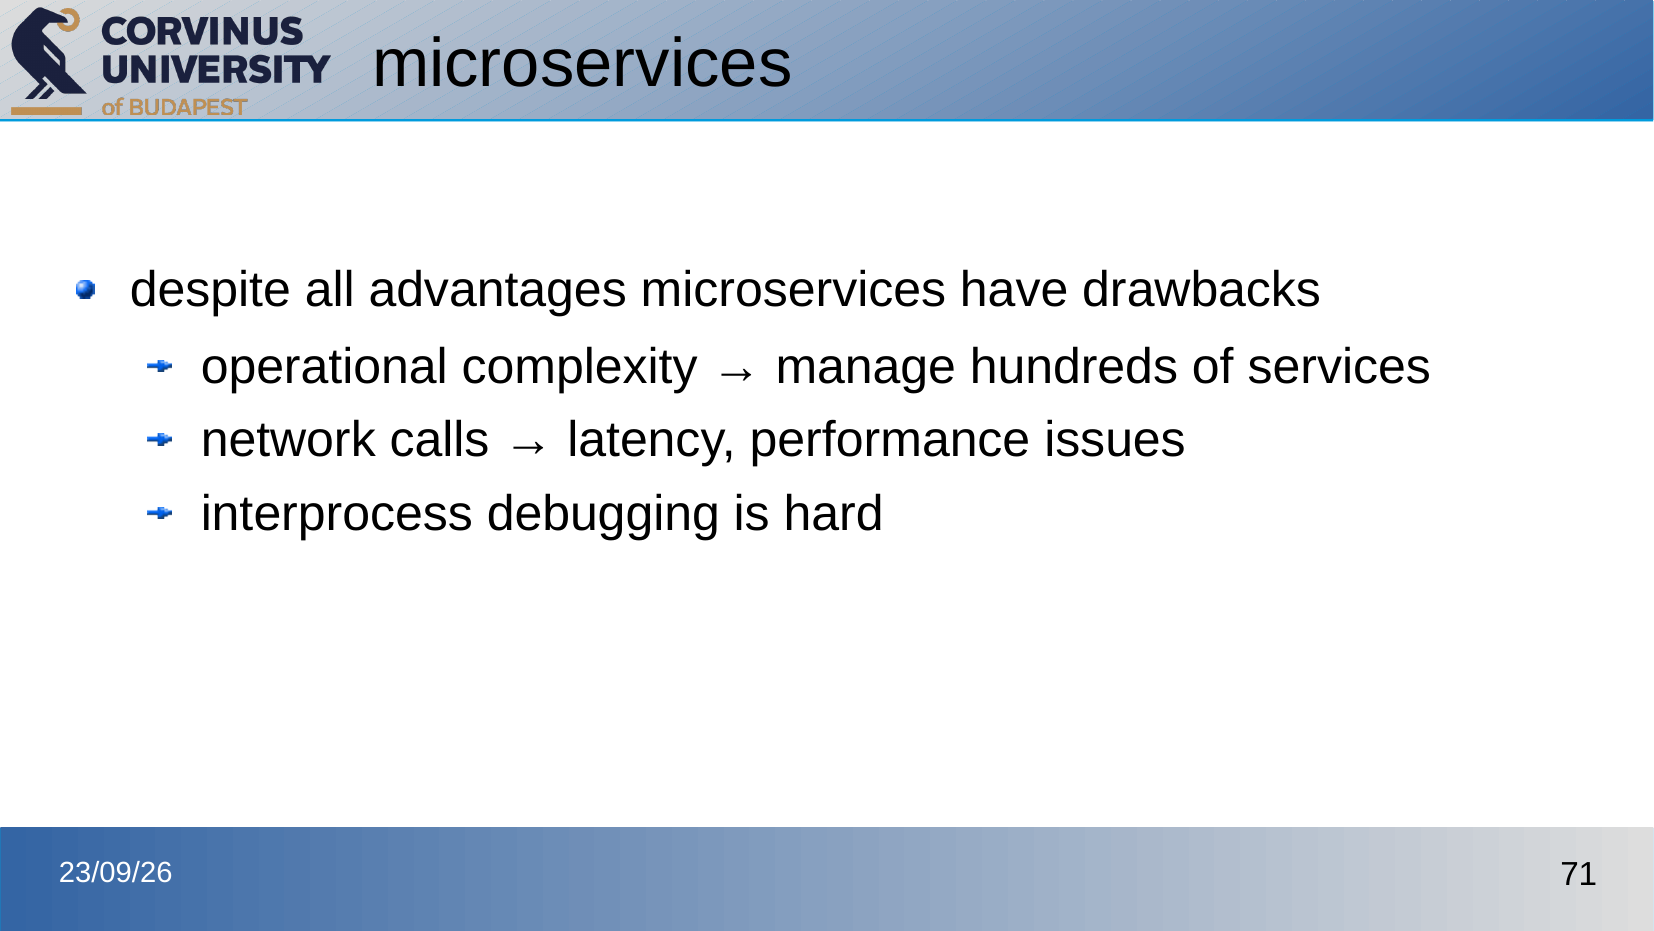

# microservices
despite all advantages microservices have drawbacks
operational complexity → manage hundreds of services
network calls → latency, performance issues
interprocess debugging is hard